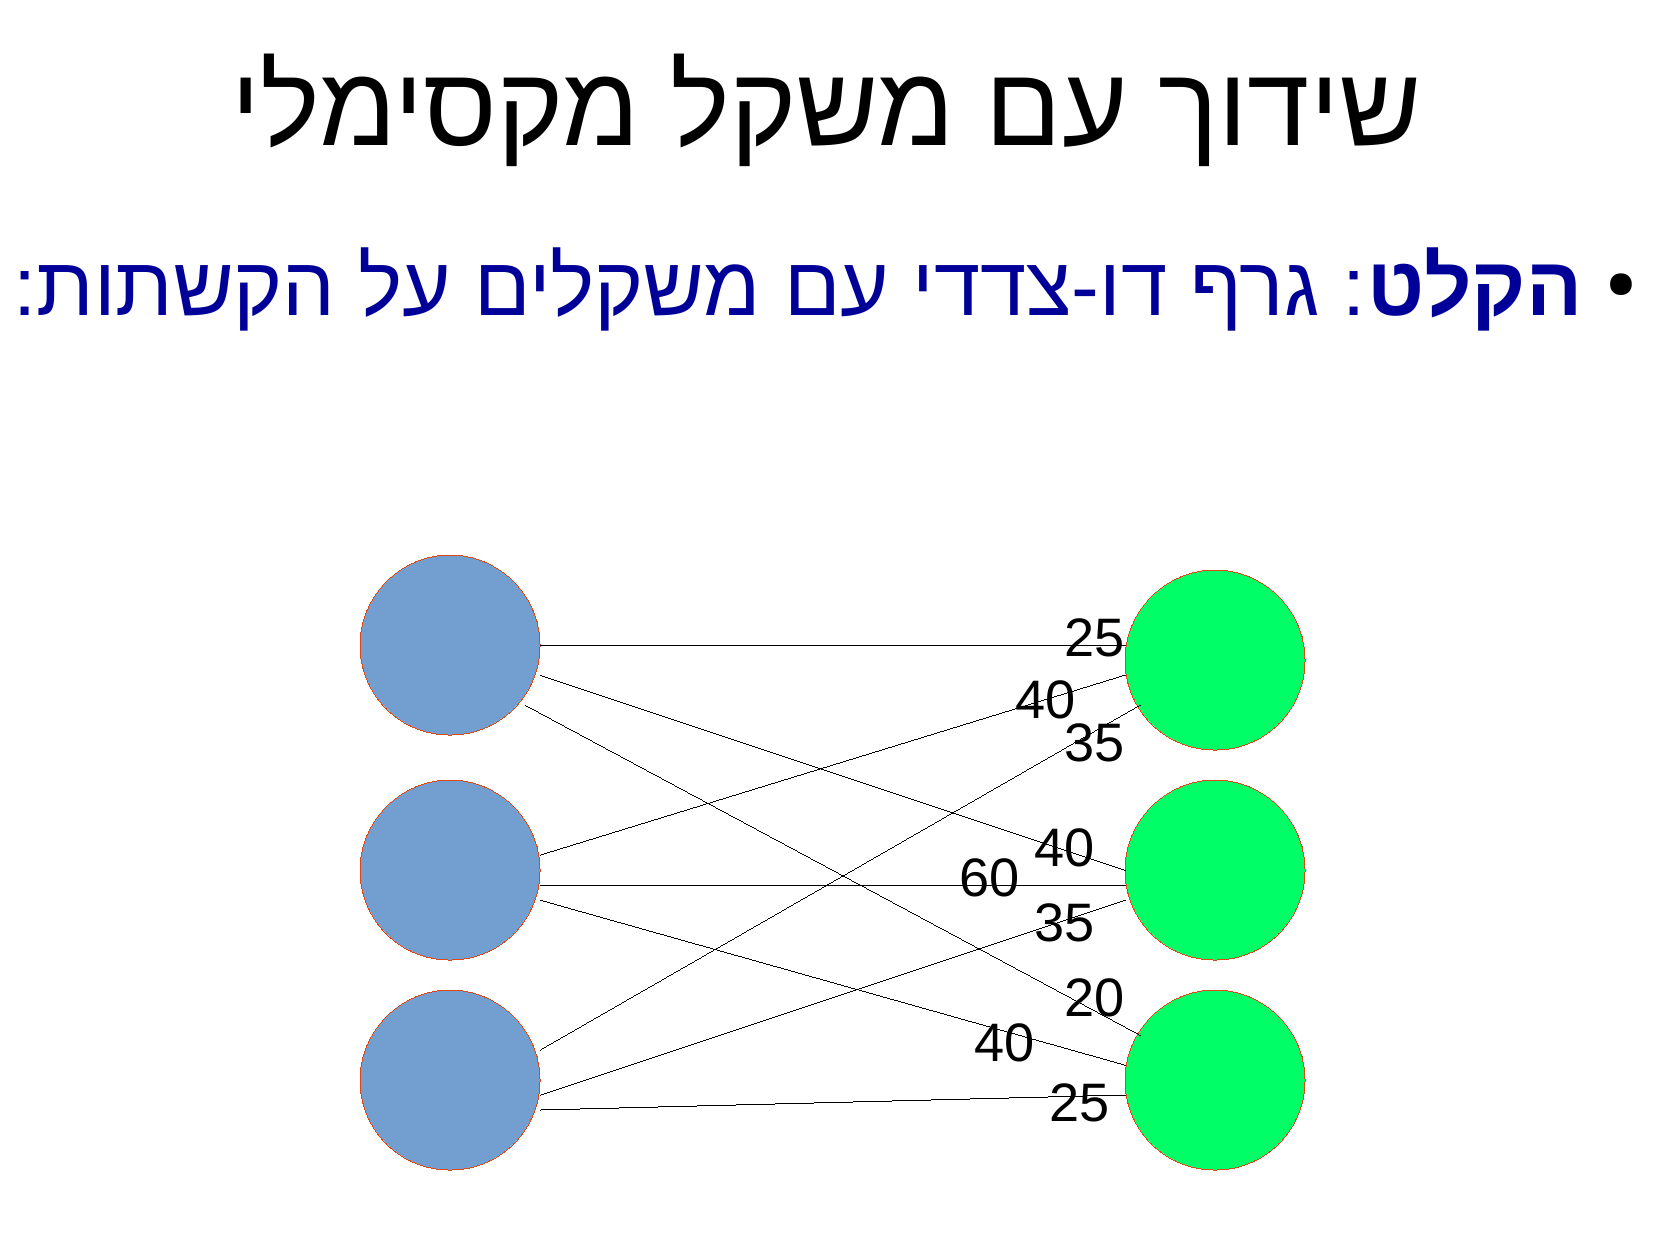

# שידוך עם משקל מקסימלי
הקלט: גרף דו-צדדי עם משקלים על הקשתות:
25
40
35
40
60
35
20
40
25